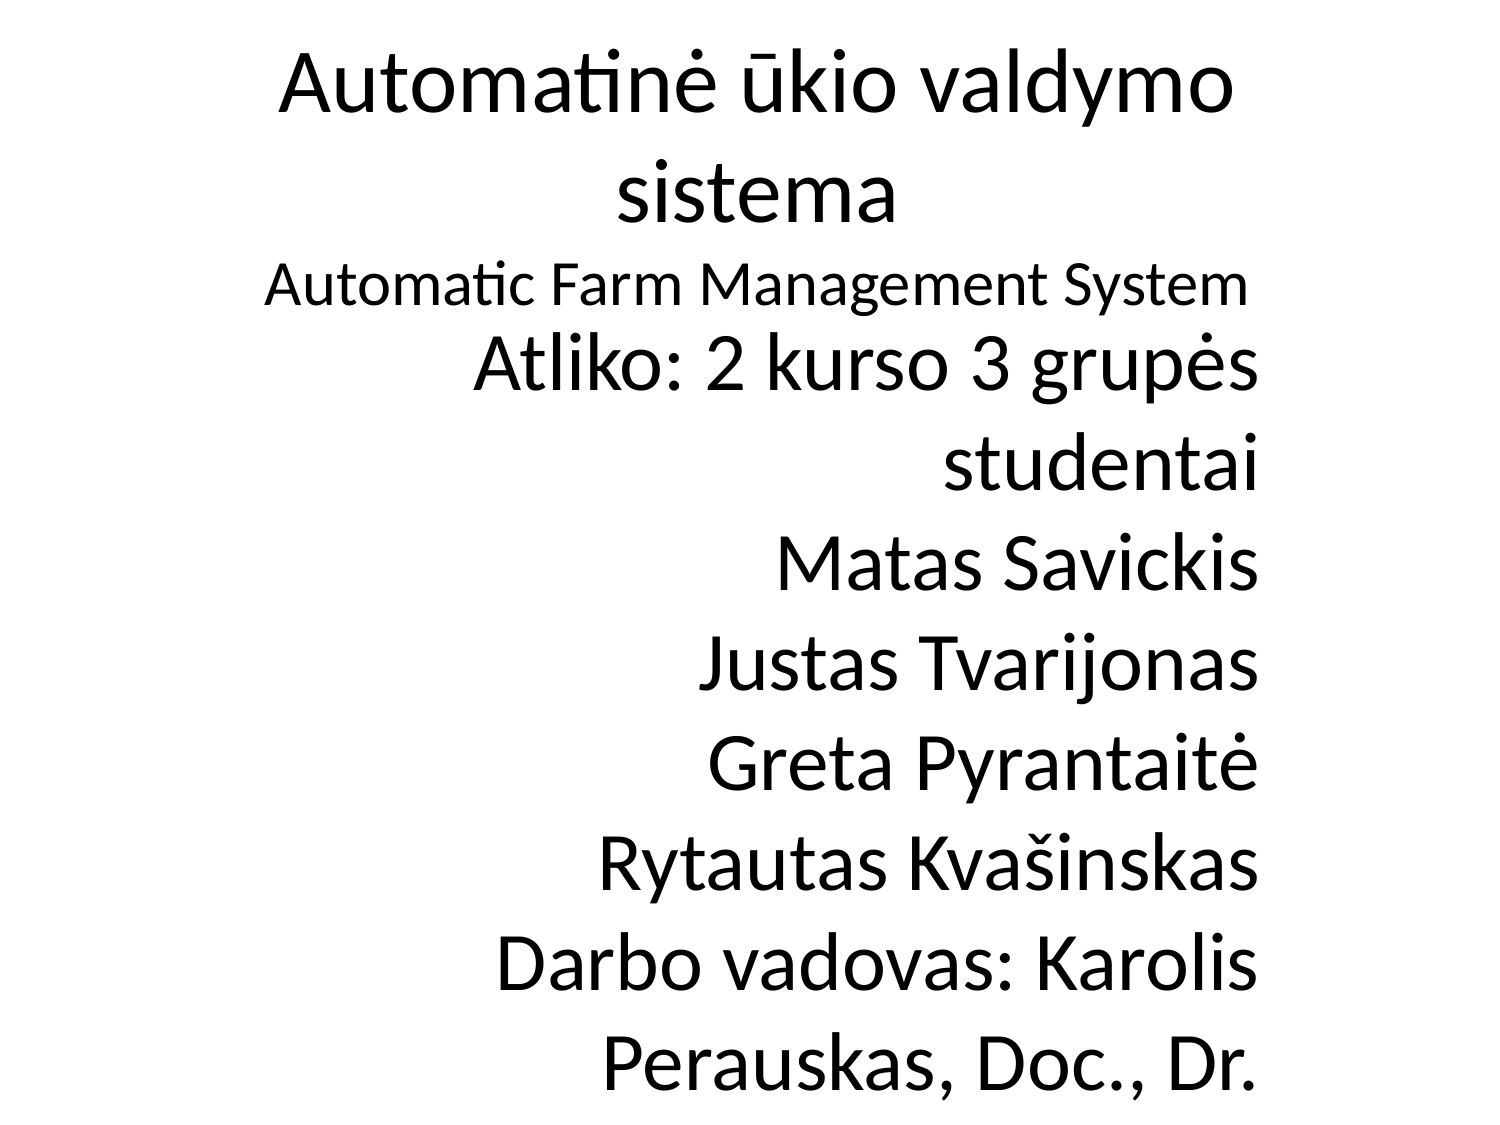

# Automatinė ūkio valdymo sistema Automatic Farm Management System
Atliko: 2 kurso 3 grupės studentai
Matas Savickis
Justas Tvarijonas
Greta Pyrantaitė
Rytautas Kvašinskas
Darbo vadovas: Karolis Perauskas, Doc., Dr.